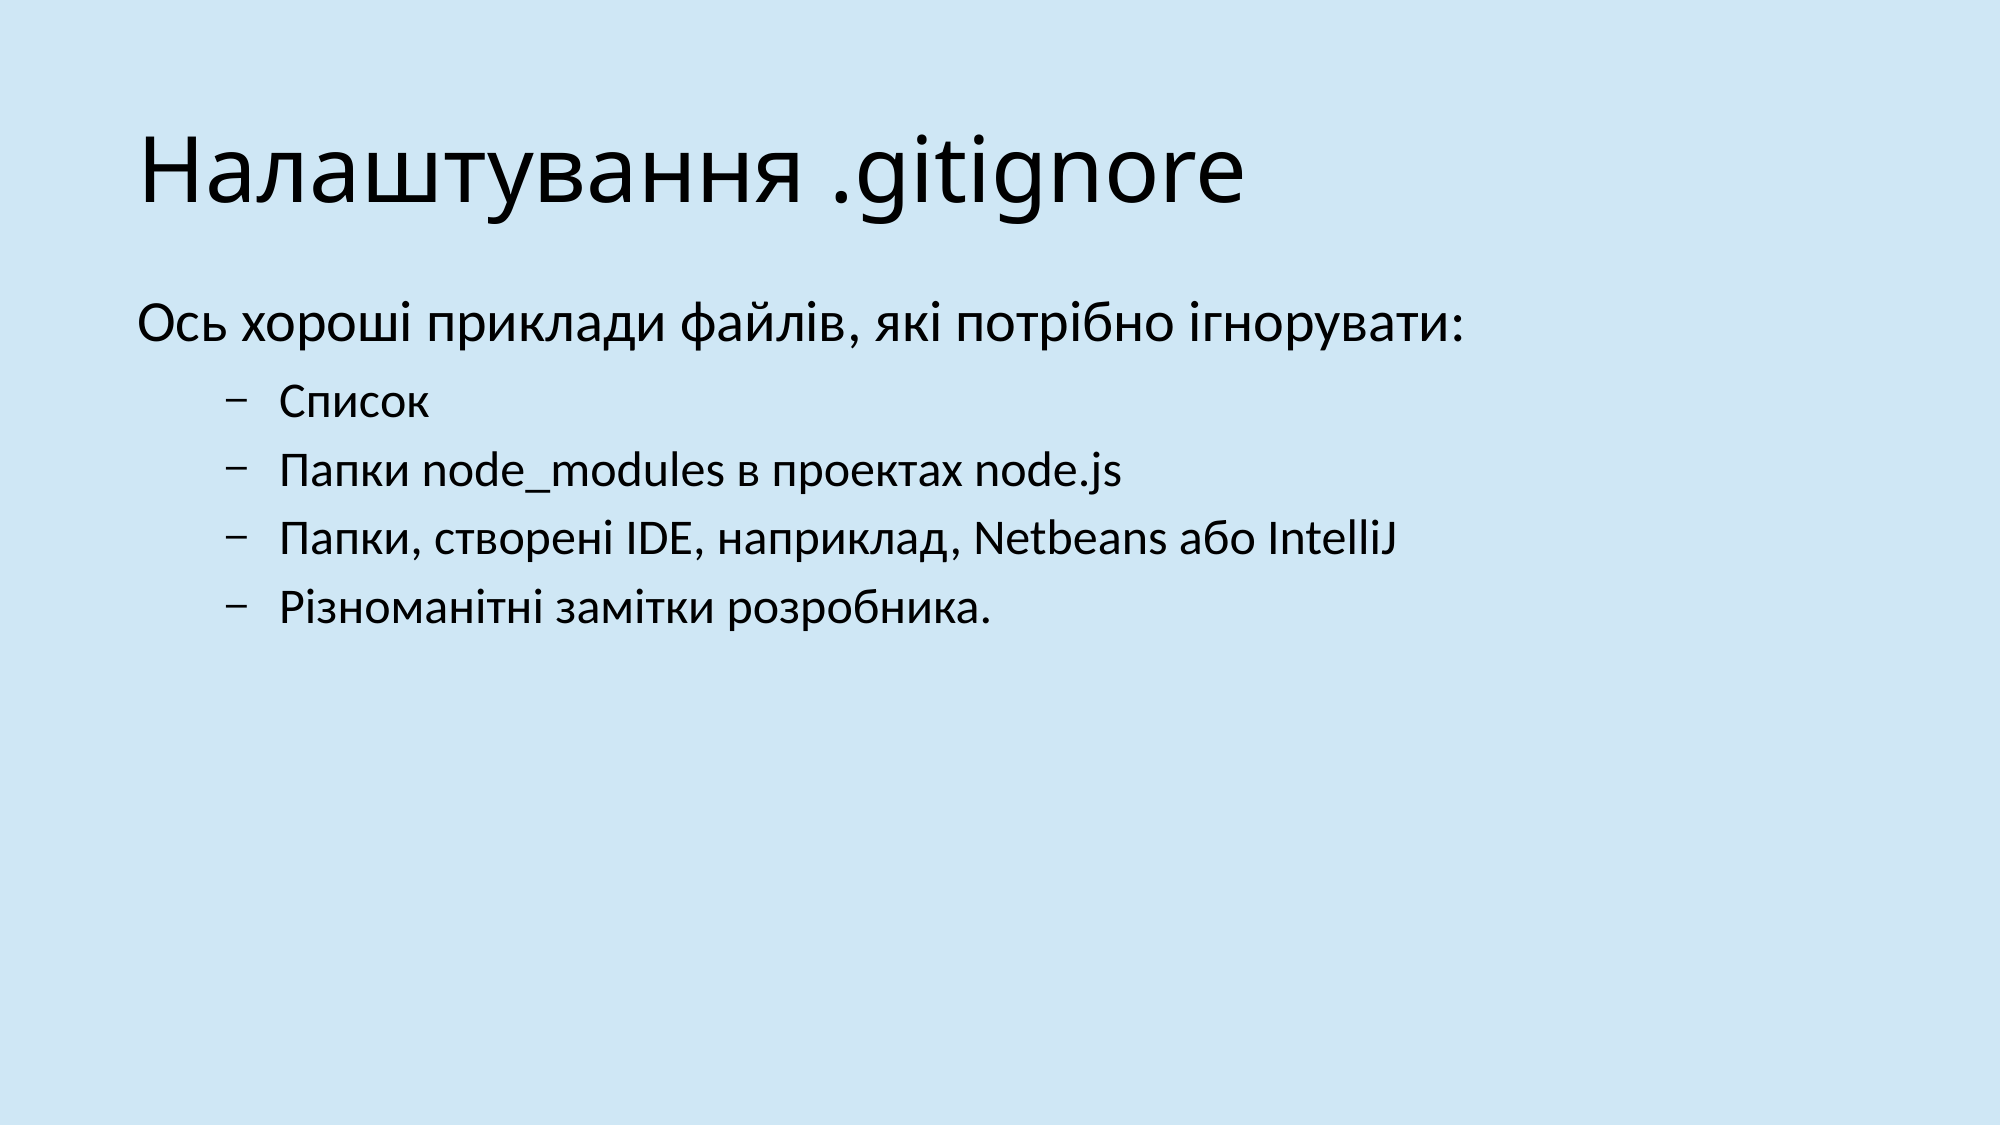

# Налаштування .gitignore
Ось хороші приклади файлів, які потрібно ігнорувати:
Список
Папки node_modules в проектах node.js
Папки, створені IDE, наприклад, Netbeans або IntelliJ
Різноманітні замітки розробника.